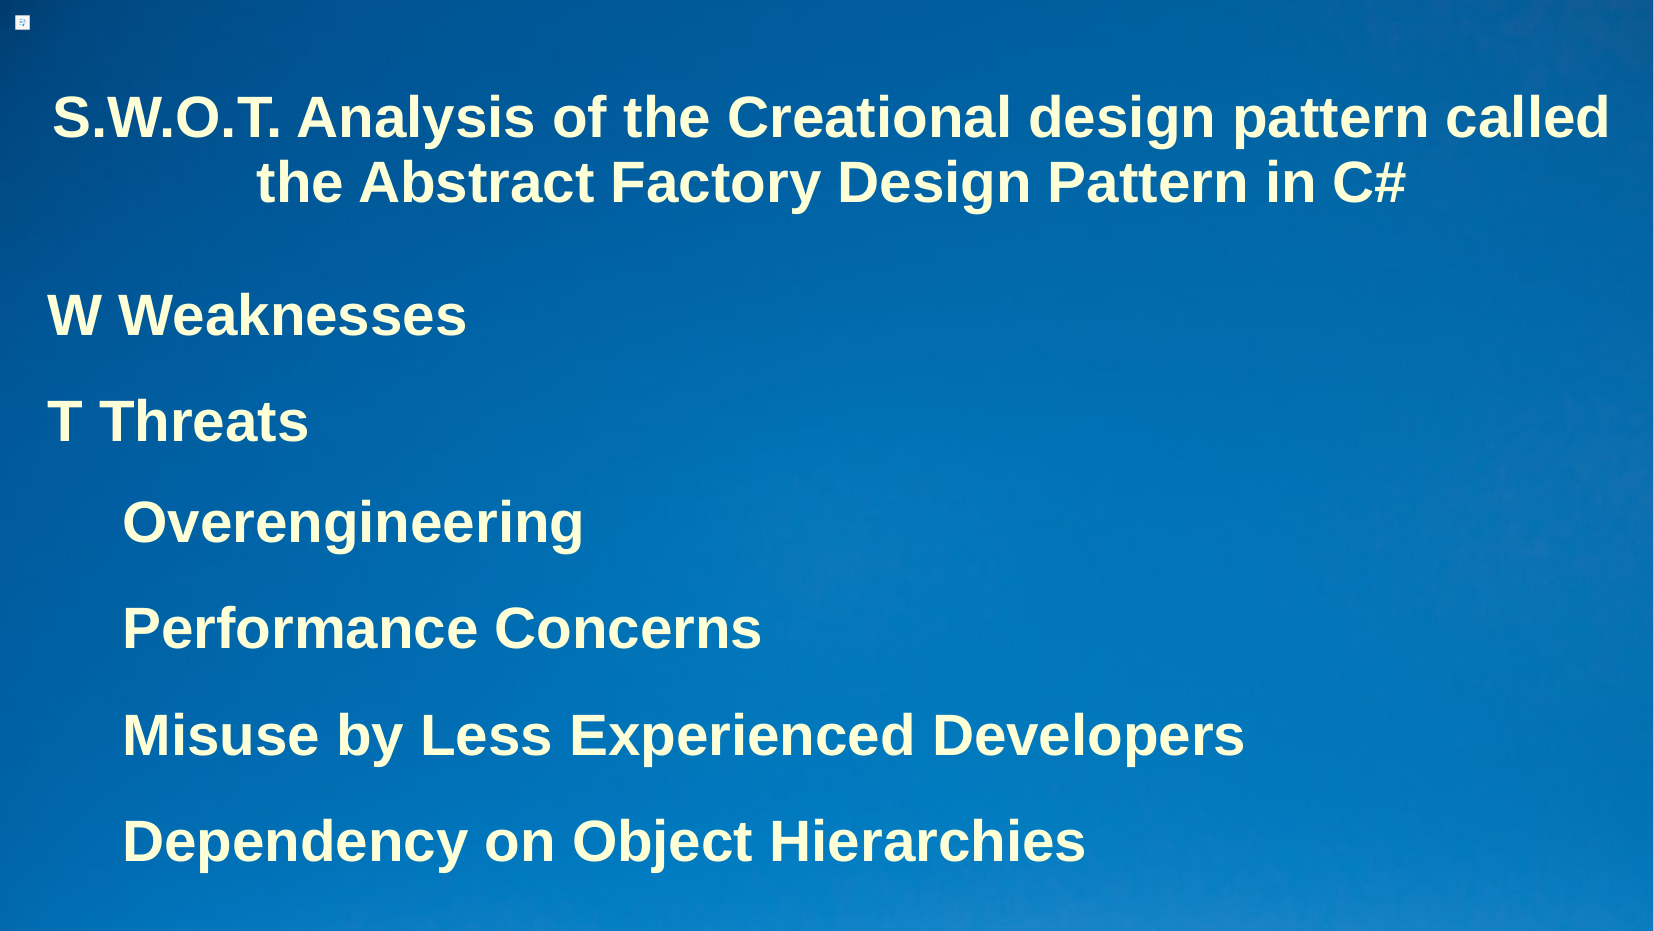

#
S.W.O.T. Analysis of the Creational design pattern called the Abstract Factory Design Pattern in C#
W Weaknesses
T Threats
	Overengineering
	Performance Concerns
	Misuse by Less Experienced Developers
	Dependency on Object Hierarchies